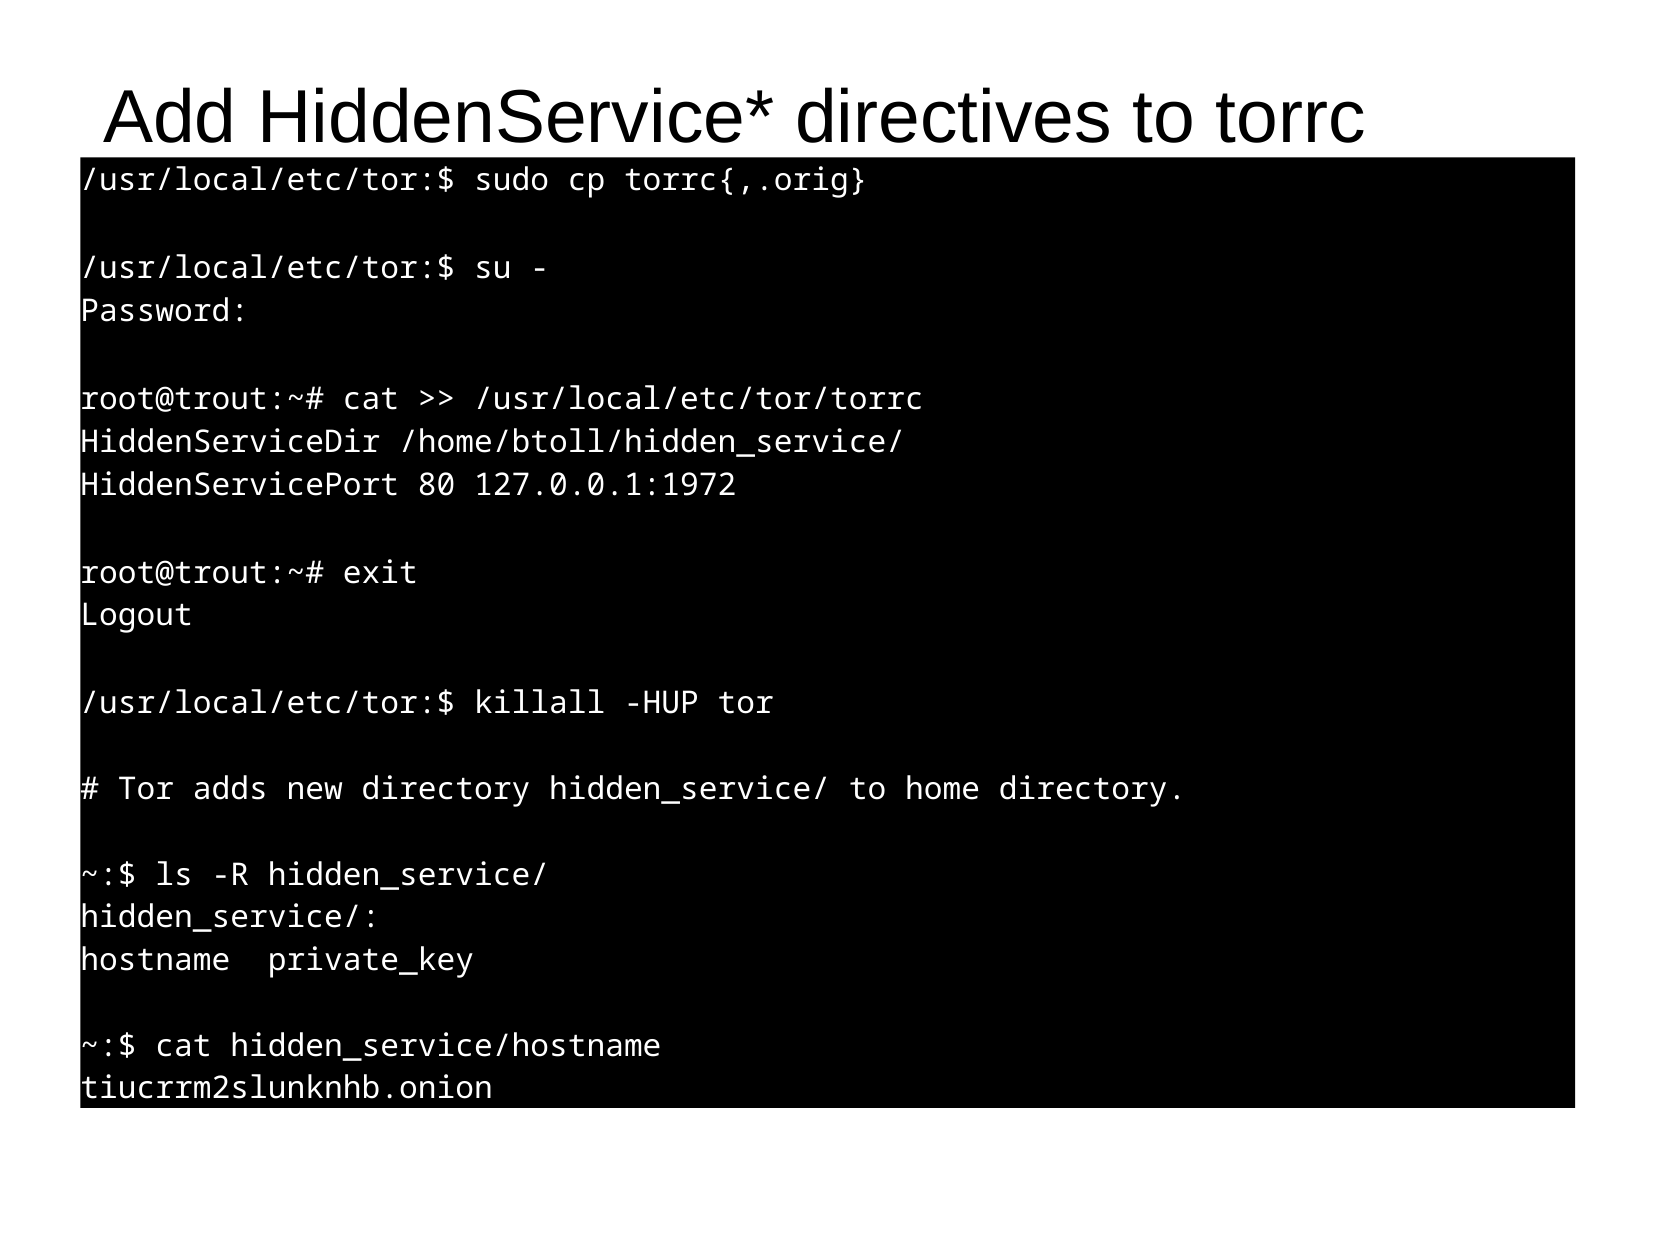

Add HiddenService* directives to torrc
# /usr/local/etc/tor:$ sudo cp torrc{,.orig}
/usr/local/etc/tor:$ su -
Password:
root@trout:~# cat >> /usr/local/etc/tor/torrc
HiddenServiceDir /home/btoll/hidden_service/
HiddenServicePort 80 127.0.0.1:1972
root@trout:~# exit
Logout
/usr/local/etc/tor:$ killall -HUP tor
# Tor adds new directory hidden_service/ to home directory.
~:$ ls -R hidden_service/
hidden_service/:
hostname private_key
~:$ cat hidden_service/hostname
tiucrrm2slunknhb.onion